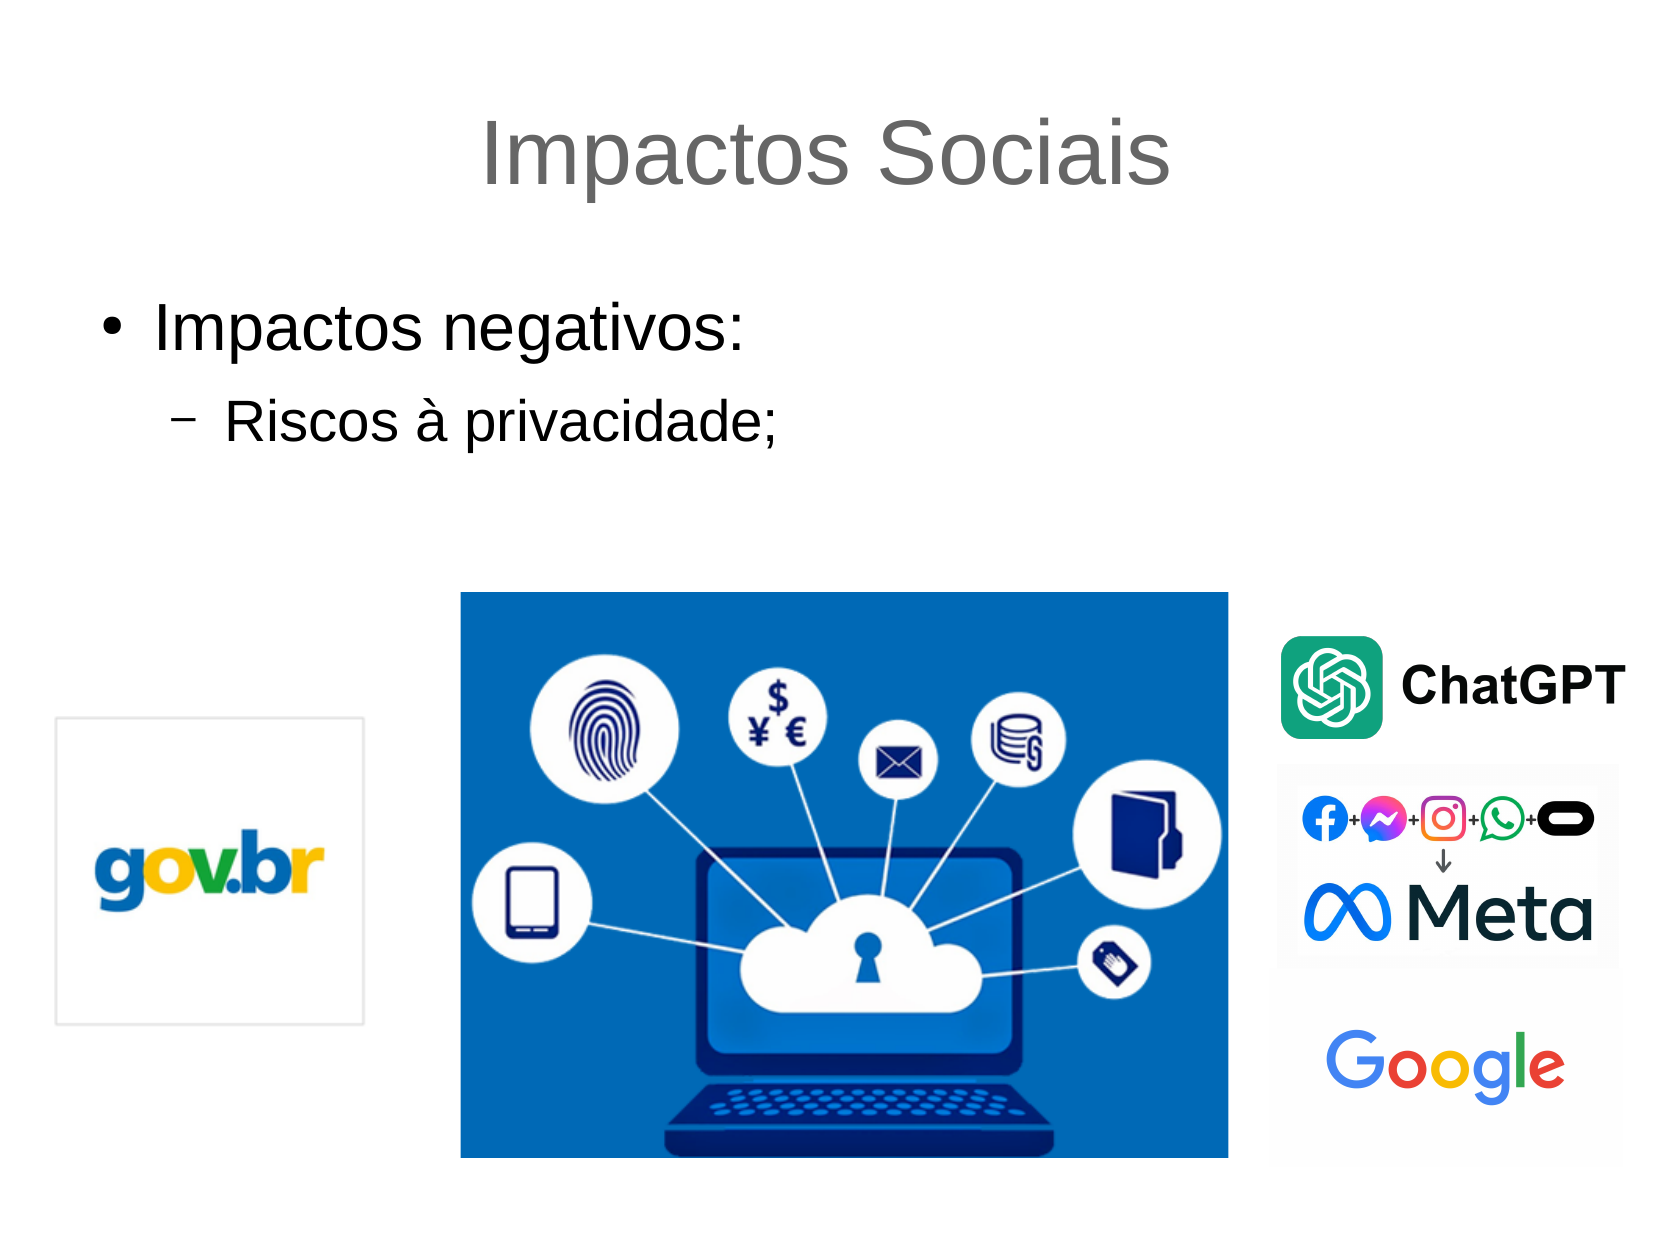

# Impactos Sociais
Impactos negativos:
Riscos à privacidade;